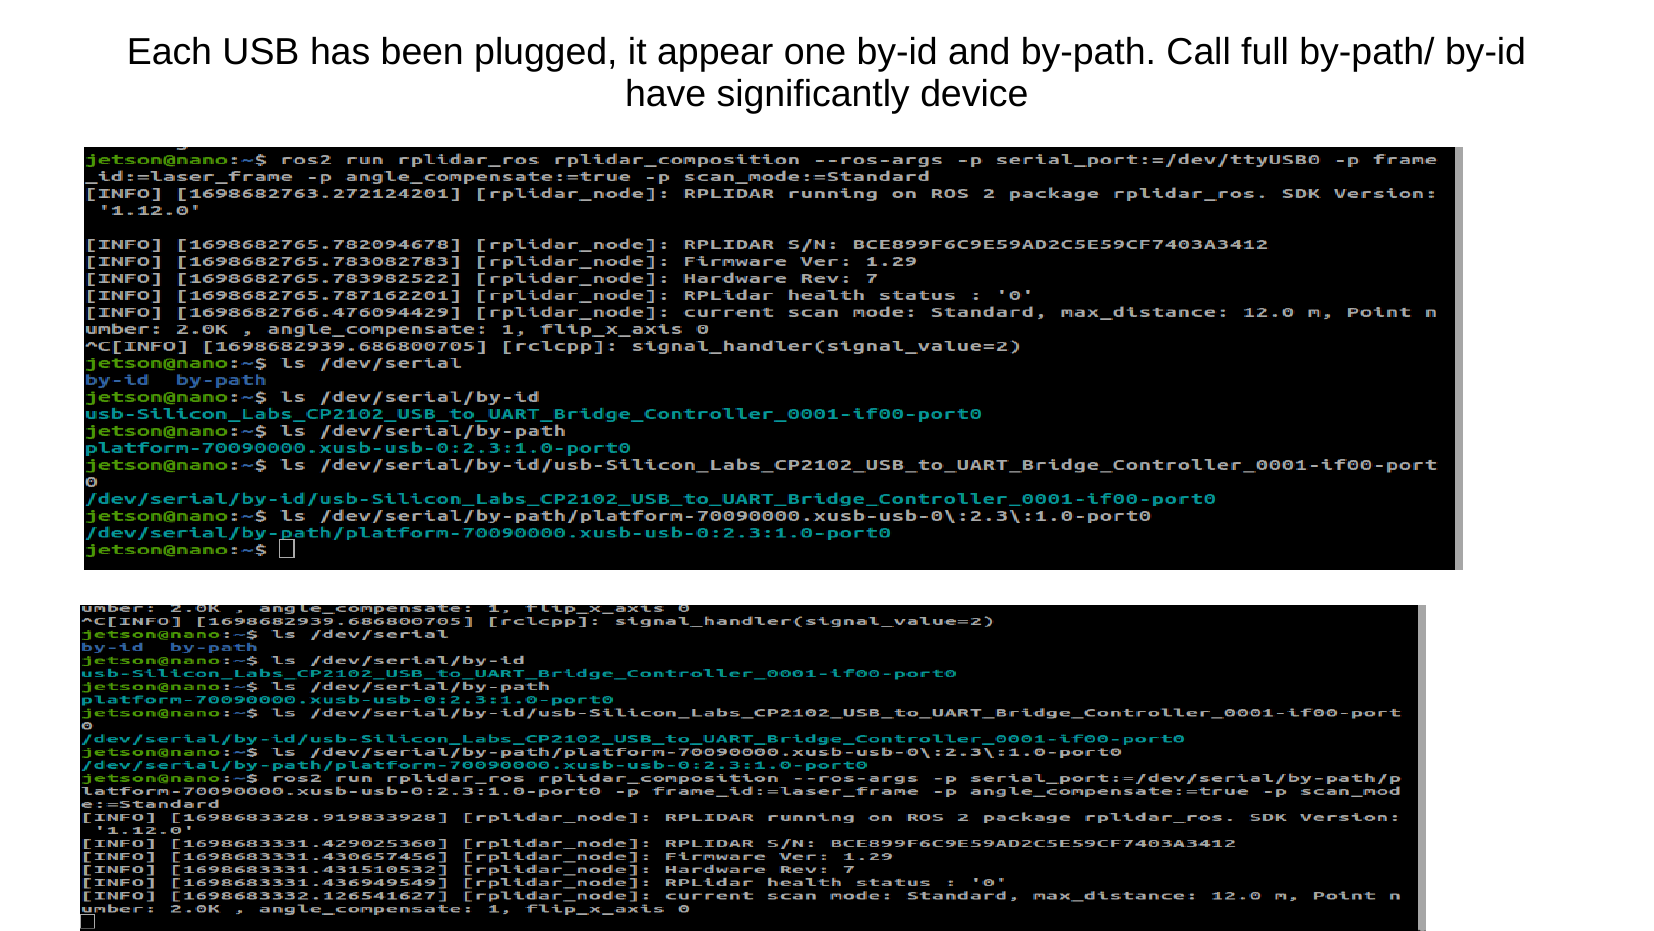

# Each USB has been plugged, it appear one by-id and by-path. Call full by-path/ by-id have significantly device